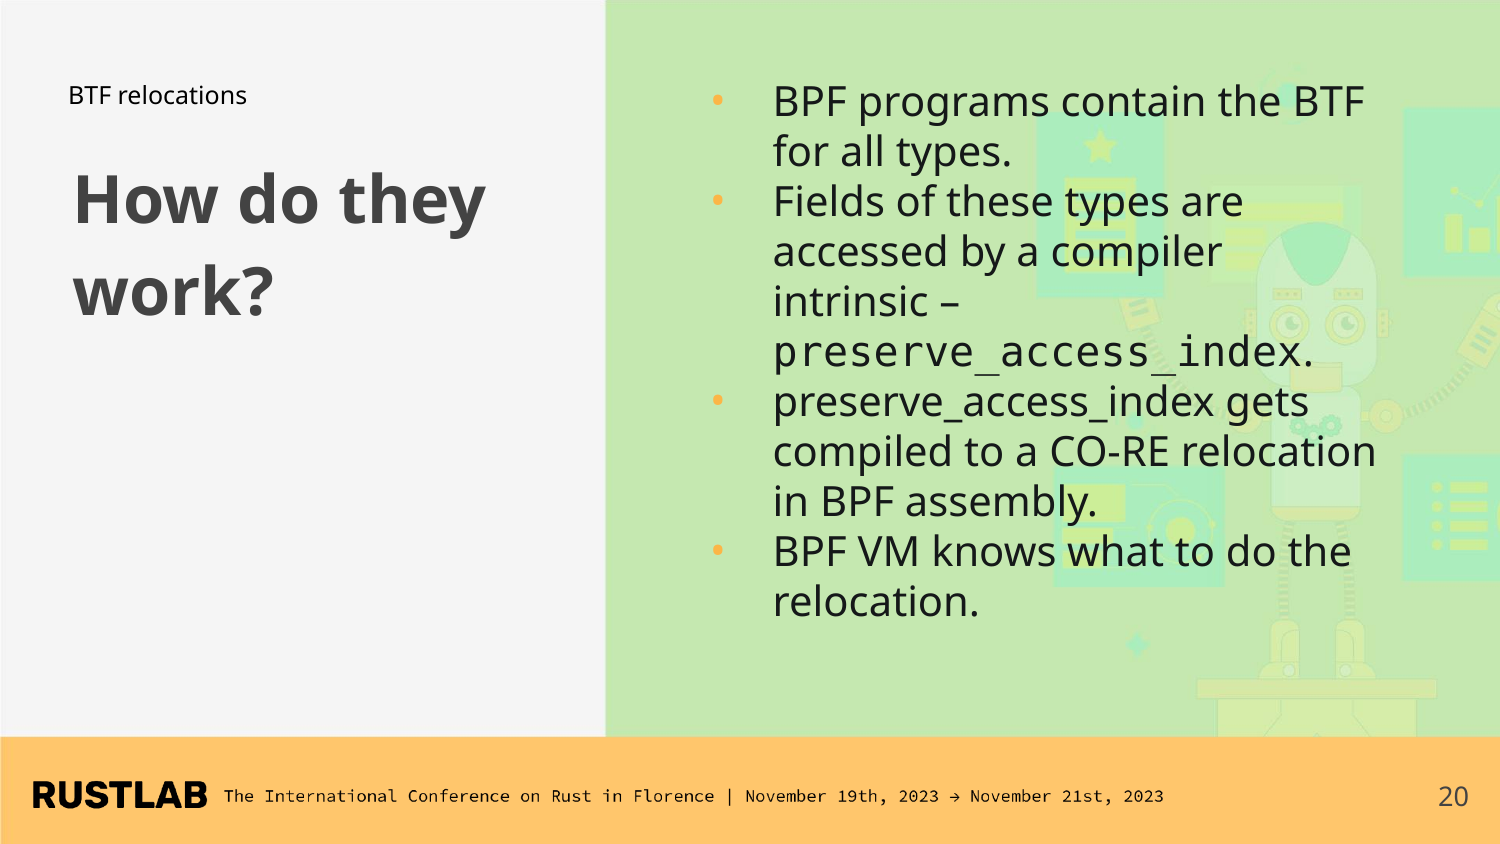

BTF relocations
# BPF programs contain the BTF for all types.
Fields of these types are accessed by a compiler intrinsic – preserve_access_index.
preserve_access_index gets compiled to a CO-RE relocation in BPF assembly.
BPF VM knows what to do the relocation.
How do they work?